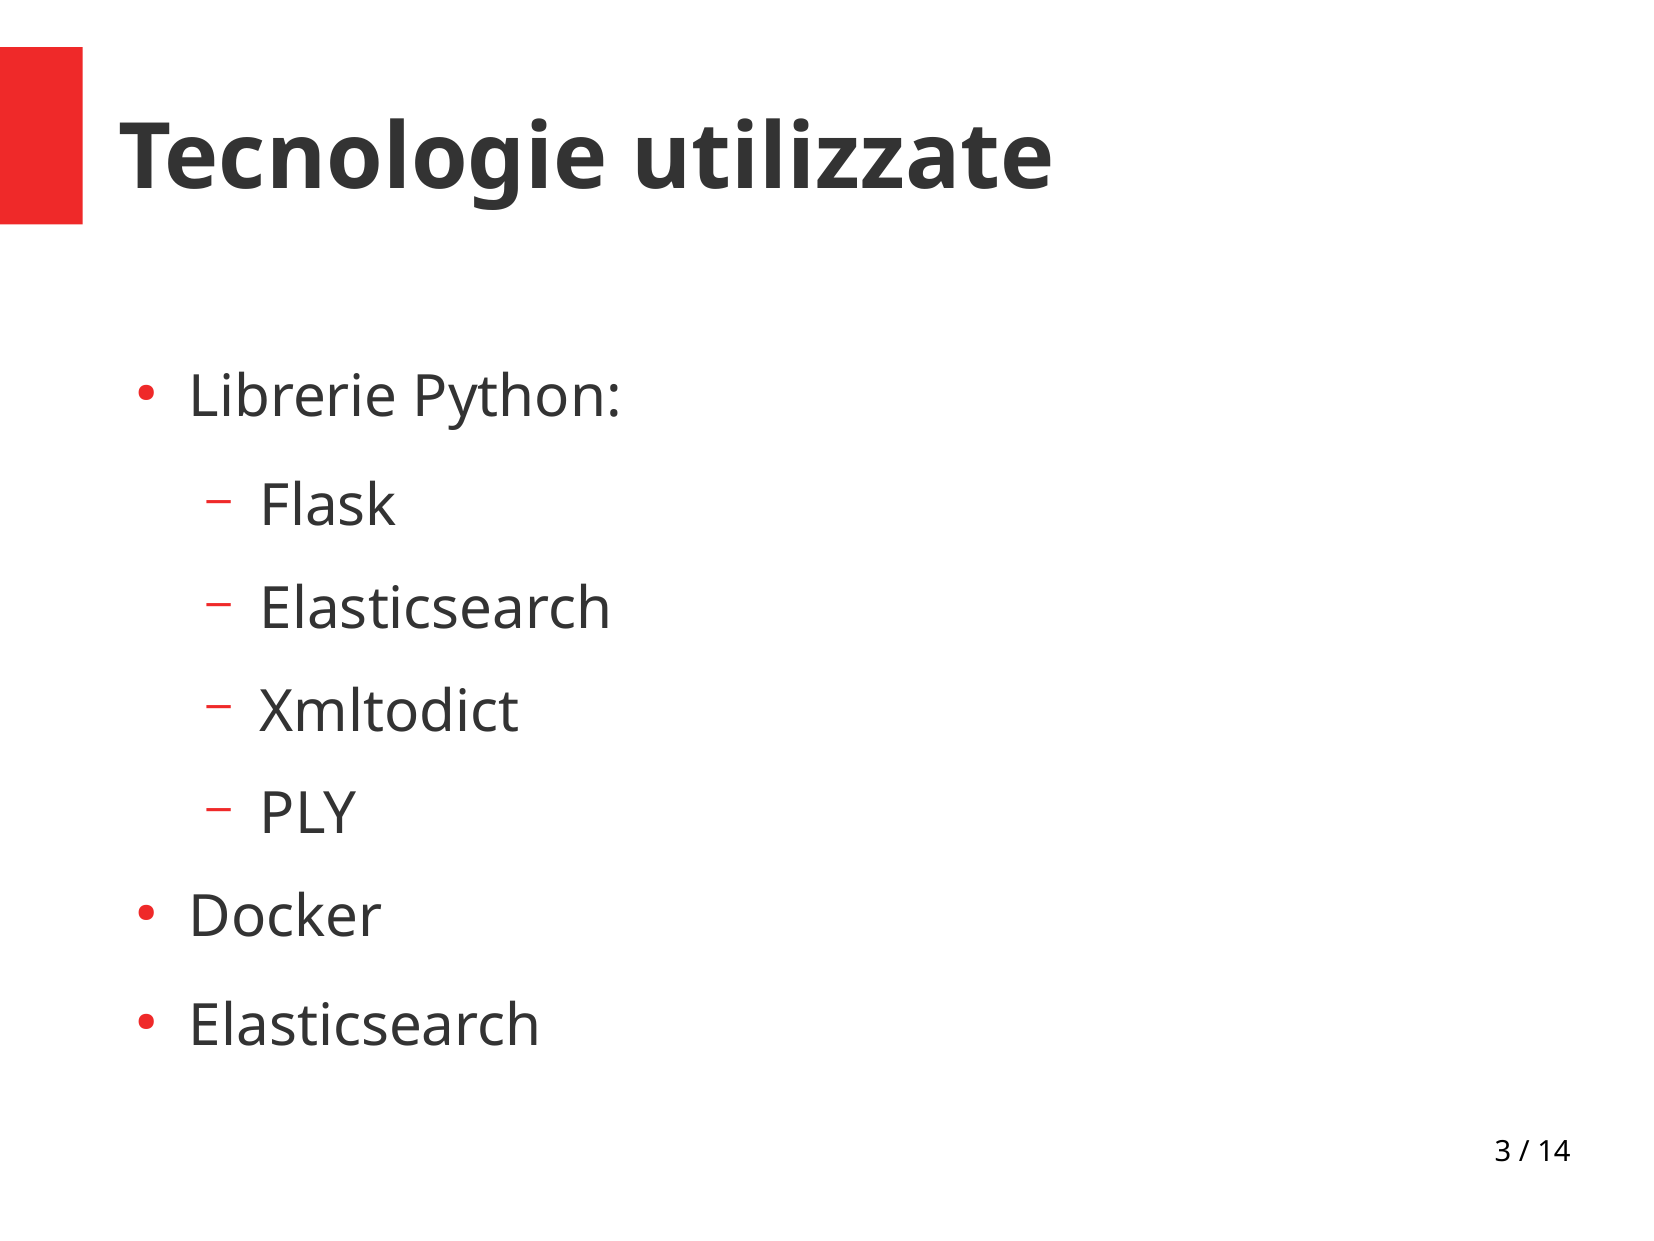

# Tecnologie utilizzate
Librerie Python:
Flask
Elasticsearch
Xmltodict
PLY
Docker
Elasticsearch
3